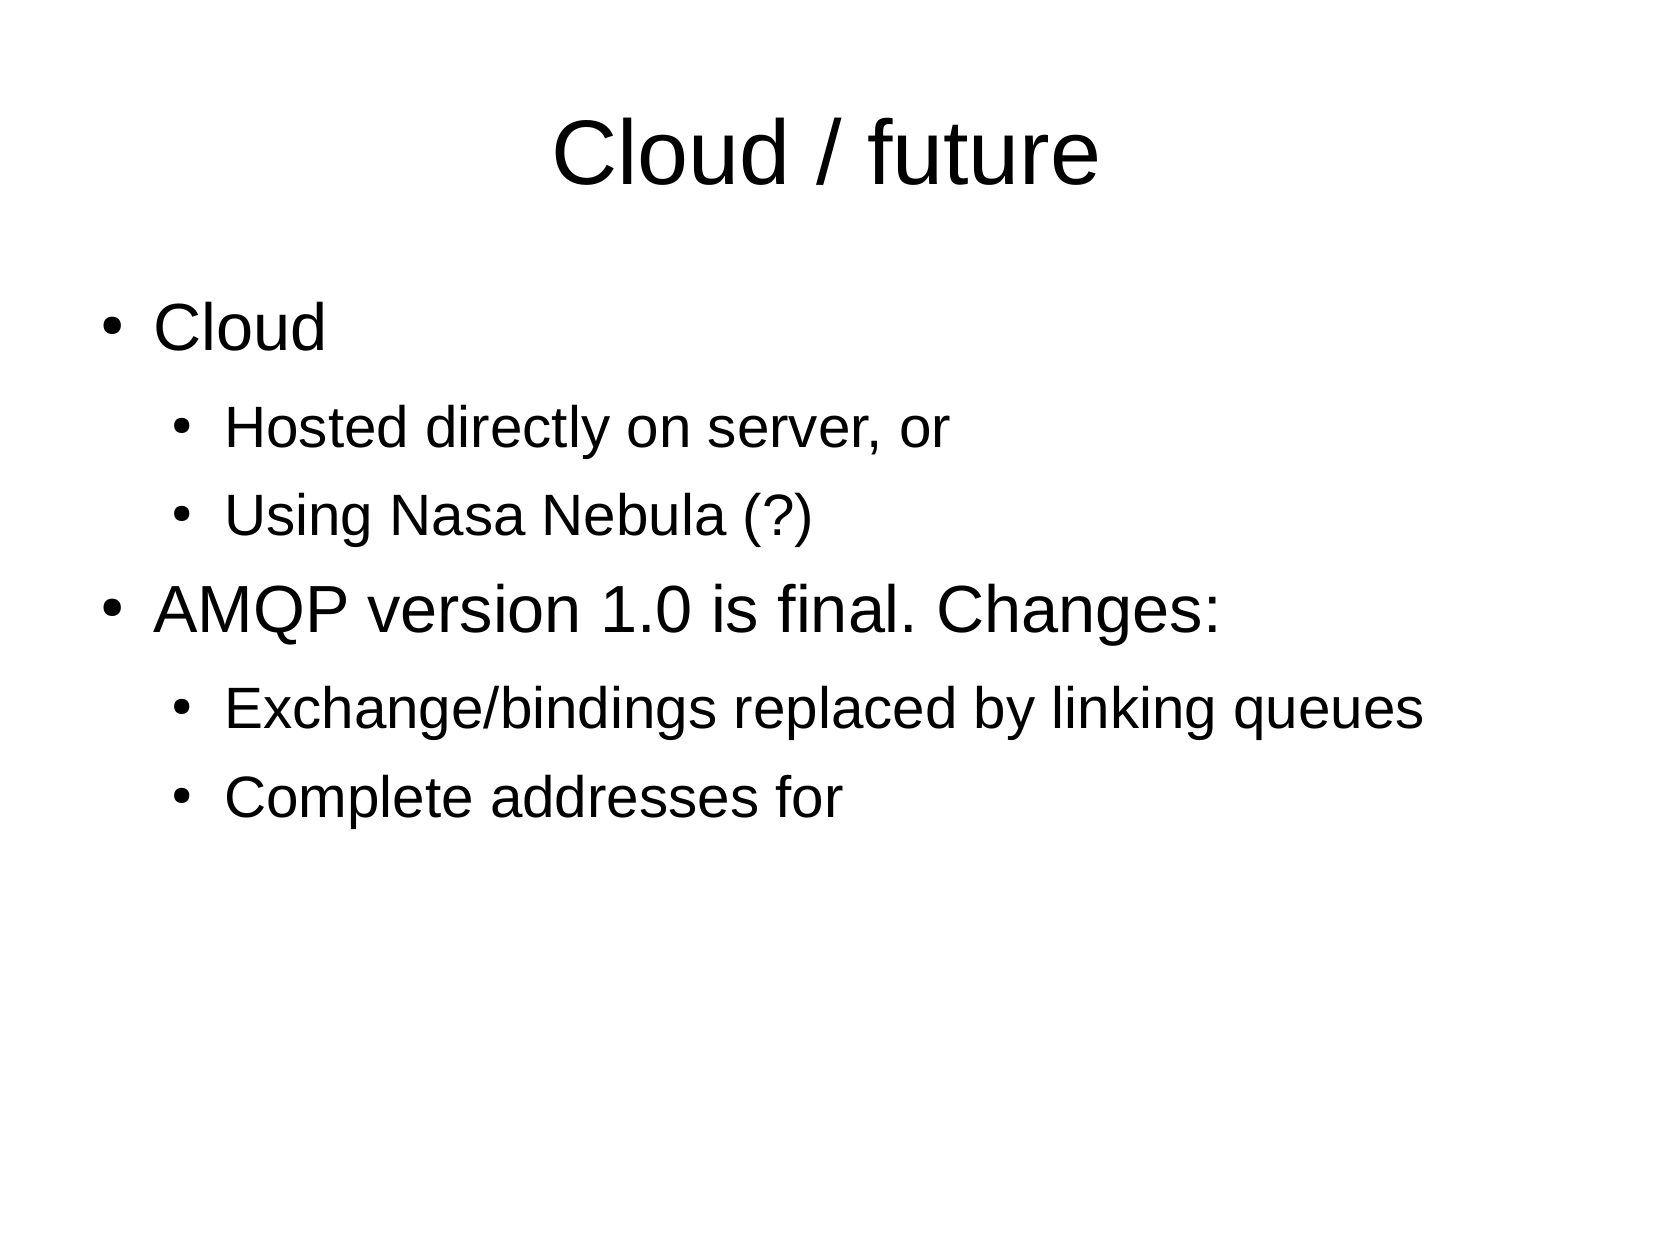

# Cloud / future
Cloud
Hosted directly on server, or
Using Nasa Nebula (?)
AMQP version 1.0 is final. Changes:
Exchange/bindings replaced by linking queues
Complete addresses for